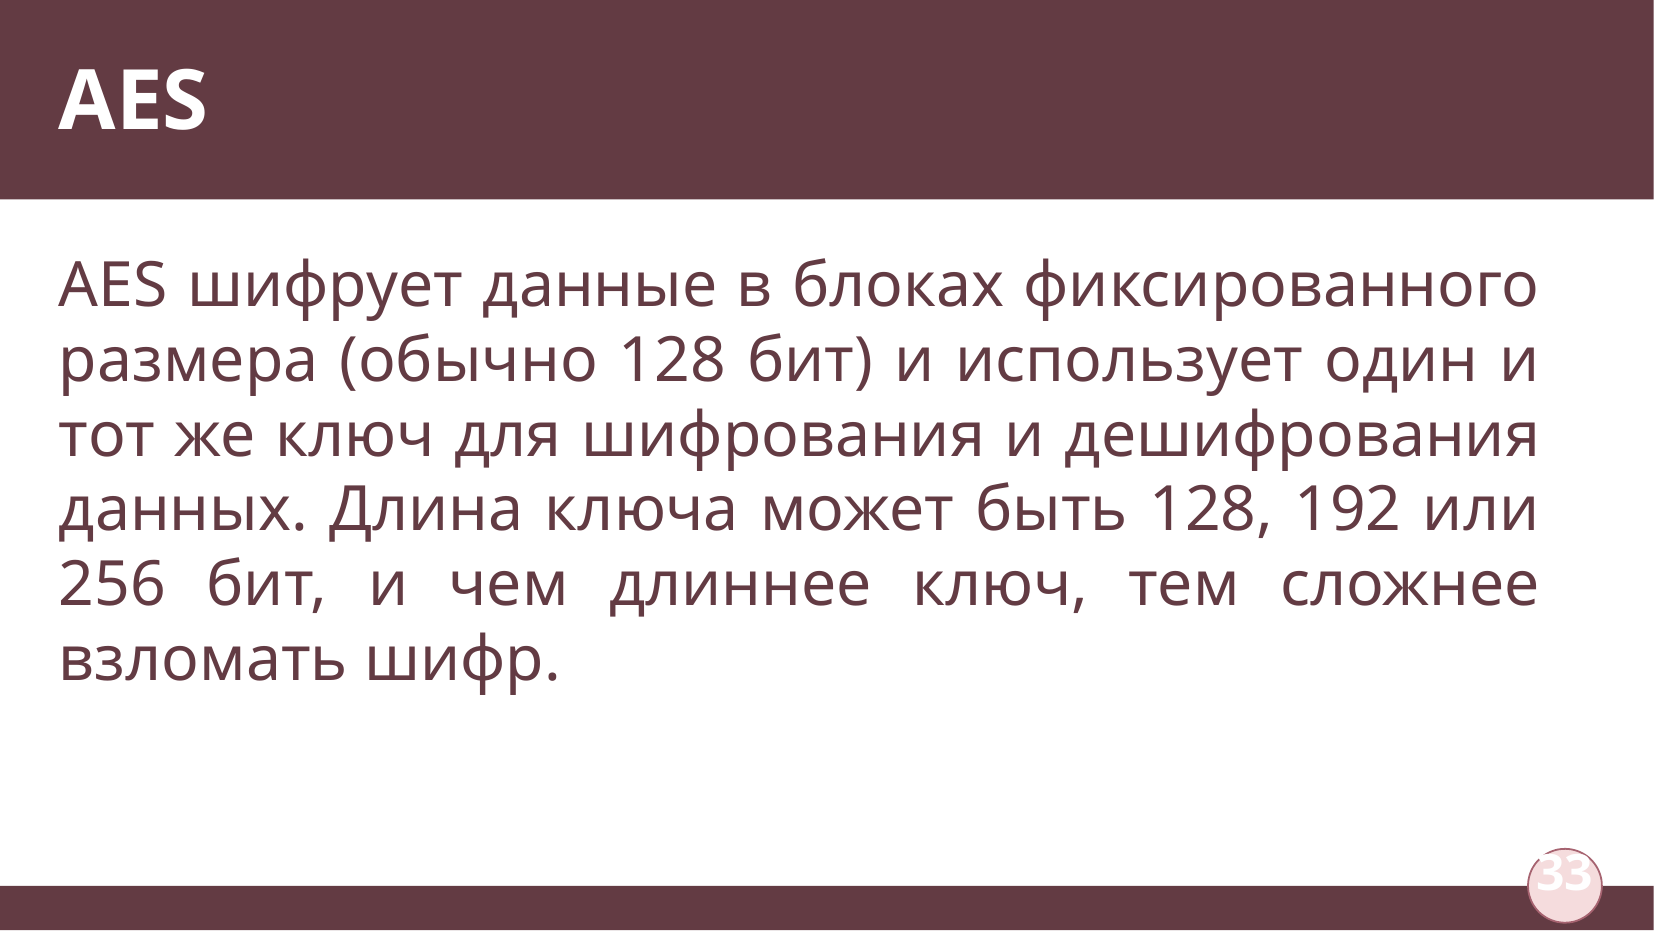

# AES
AES шифрует данные в блоках фиксированного размера (обычно 128 бит) и использует один и тот же ключ для шифрования и дешифрования данных. Длина ключа может быть 128, 192 или 256 бит, и чем длиннее ключ, тем сложнее взломать шифр.